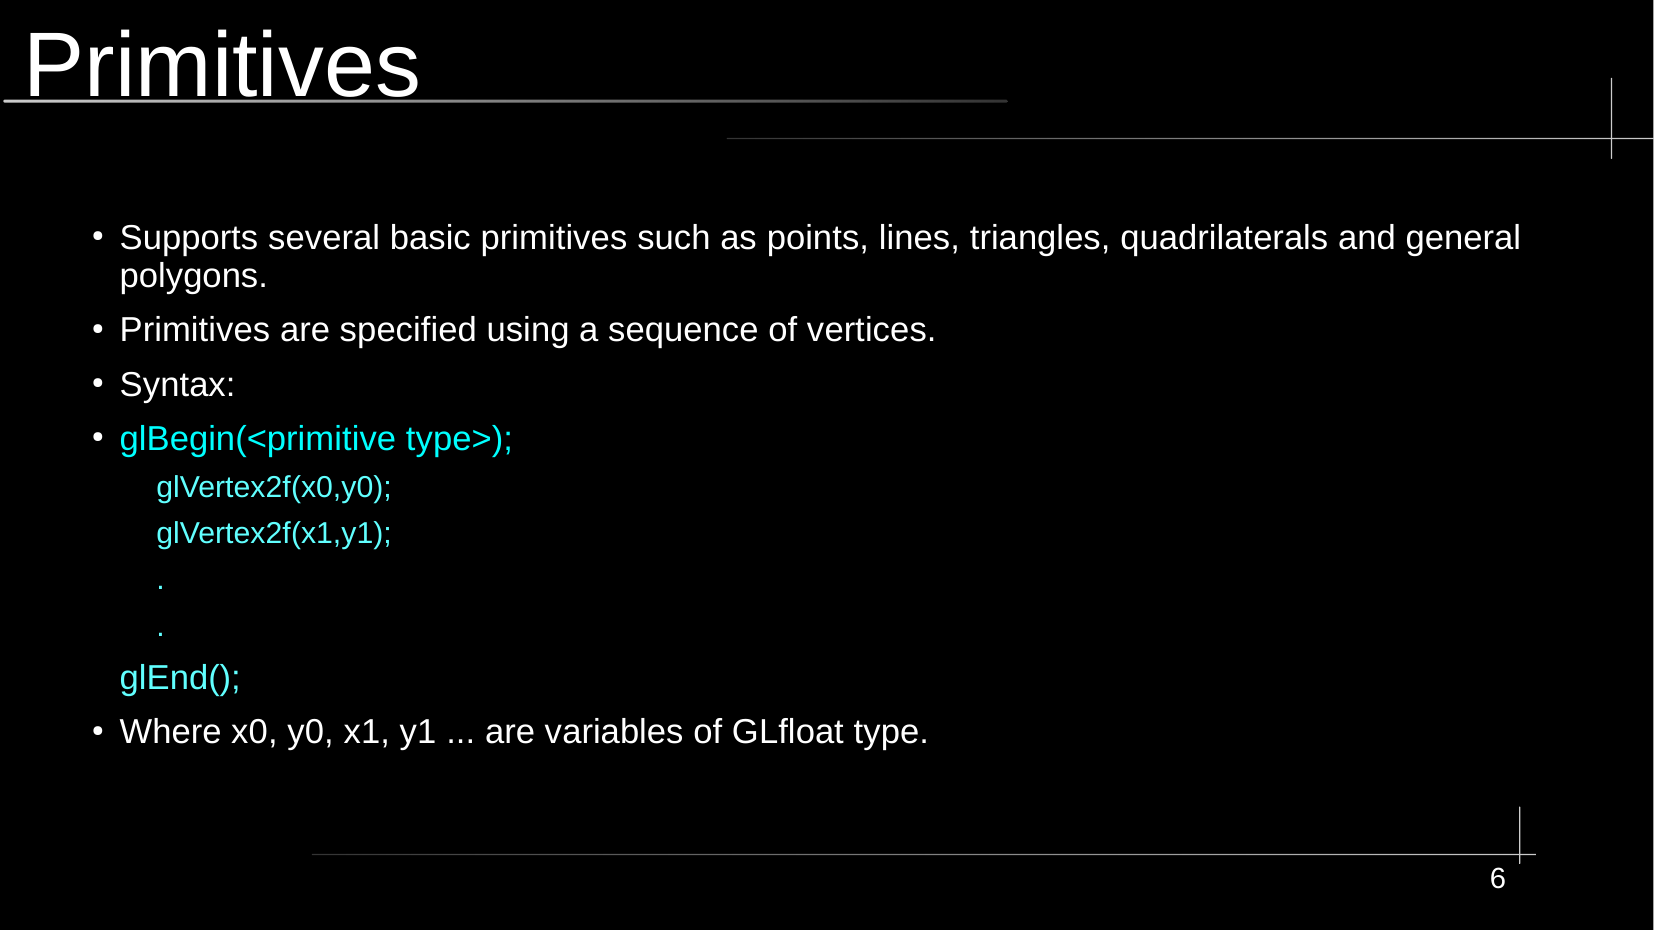

# Primitives
Supports several basic primitives such as points, lines, triangles, quadrilaterals and general polygons.
Primitives are specified using a sequence of vertices.
Syntax:
glBegin(<primitive type>);
glVertex2f(x0,y0);
glVertex2f(x1,y1);
.
.
glEnd();
Where x0, y0, x1, y1 ... are variables of GLfloat type.
6